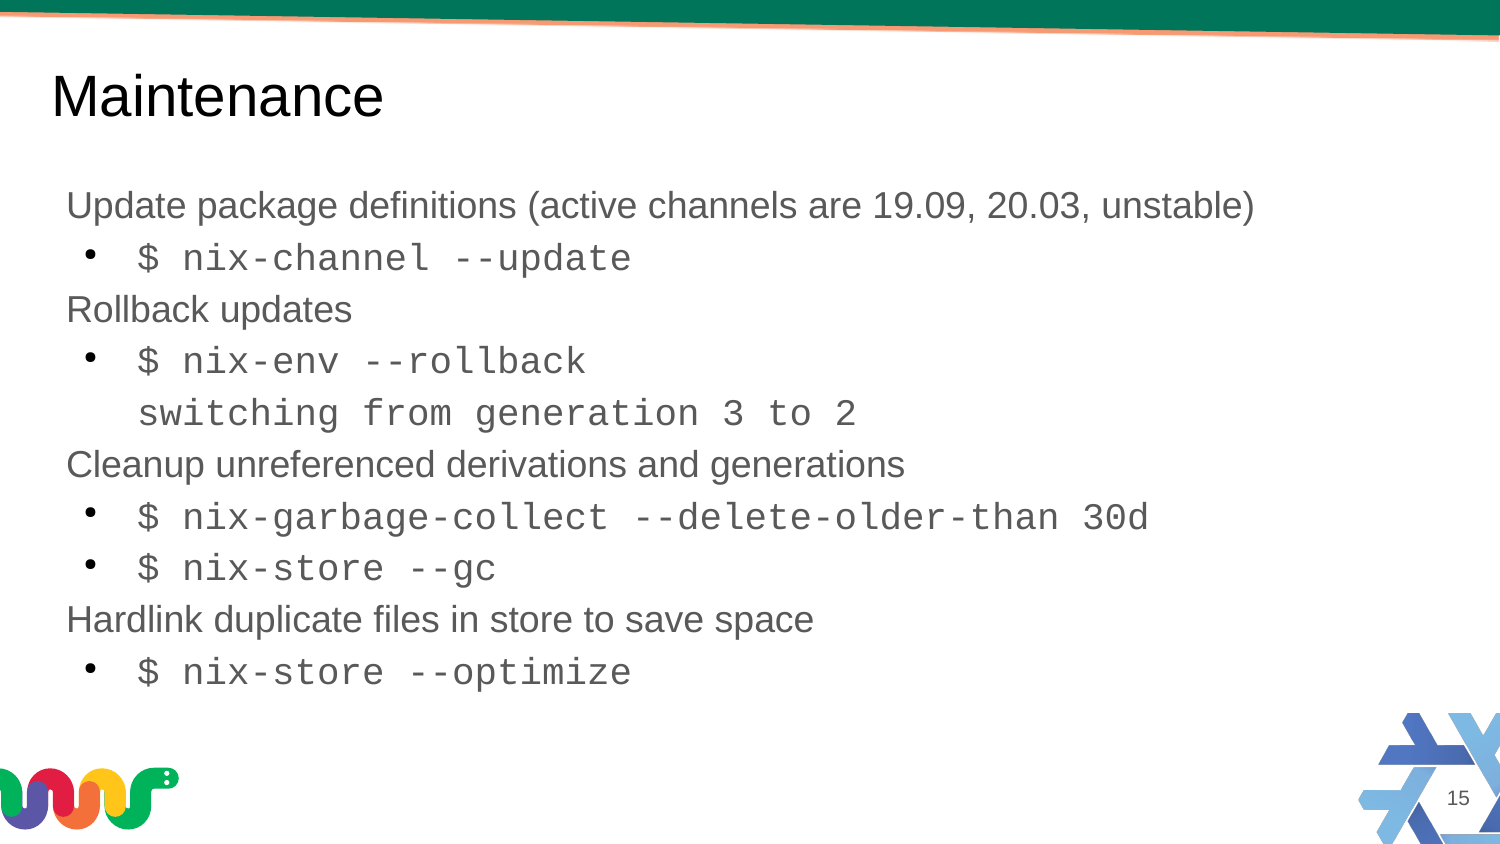

Maintenance
# Update package definitions (active channels are 19.09, 20.03, unstable)
$ nix-channel --update
Rollback updates
$ nix-env --rollback
switching from generation 3 to 2
Cleanup unreferenced derivations and generations
$ nix-garbage-collect --delete-older-than 30d
$ nix-store --gc
Hardlink duplicate files in store to save space
$ nix-store --optimize
15